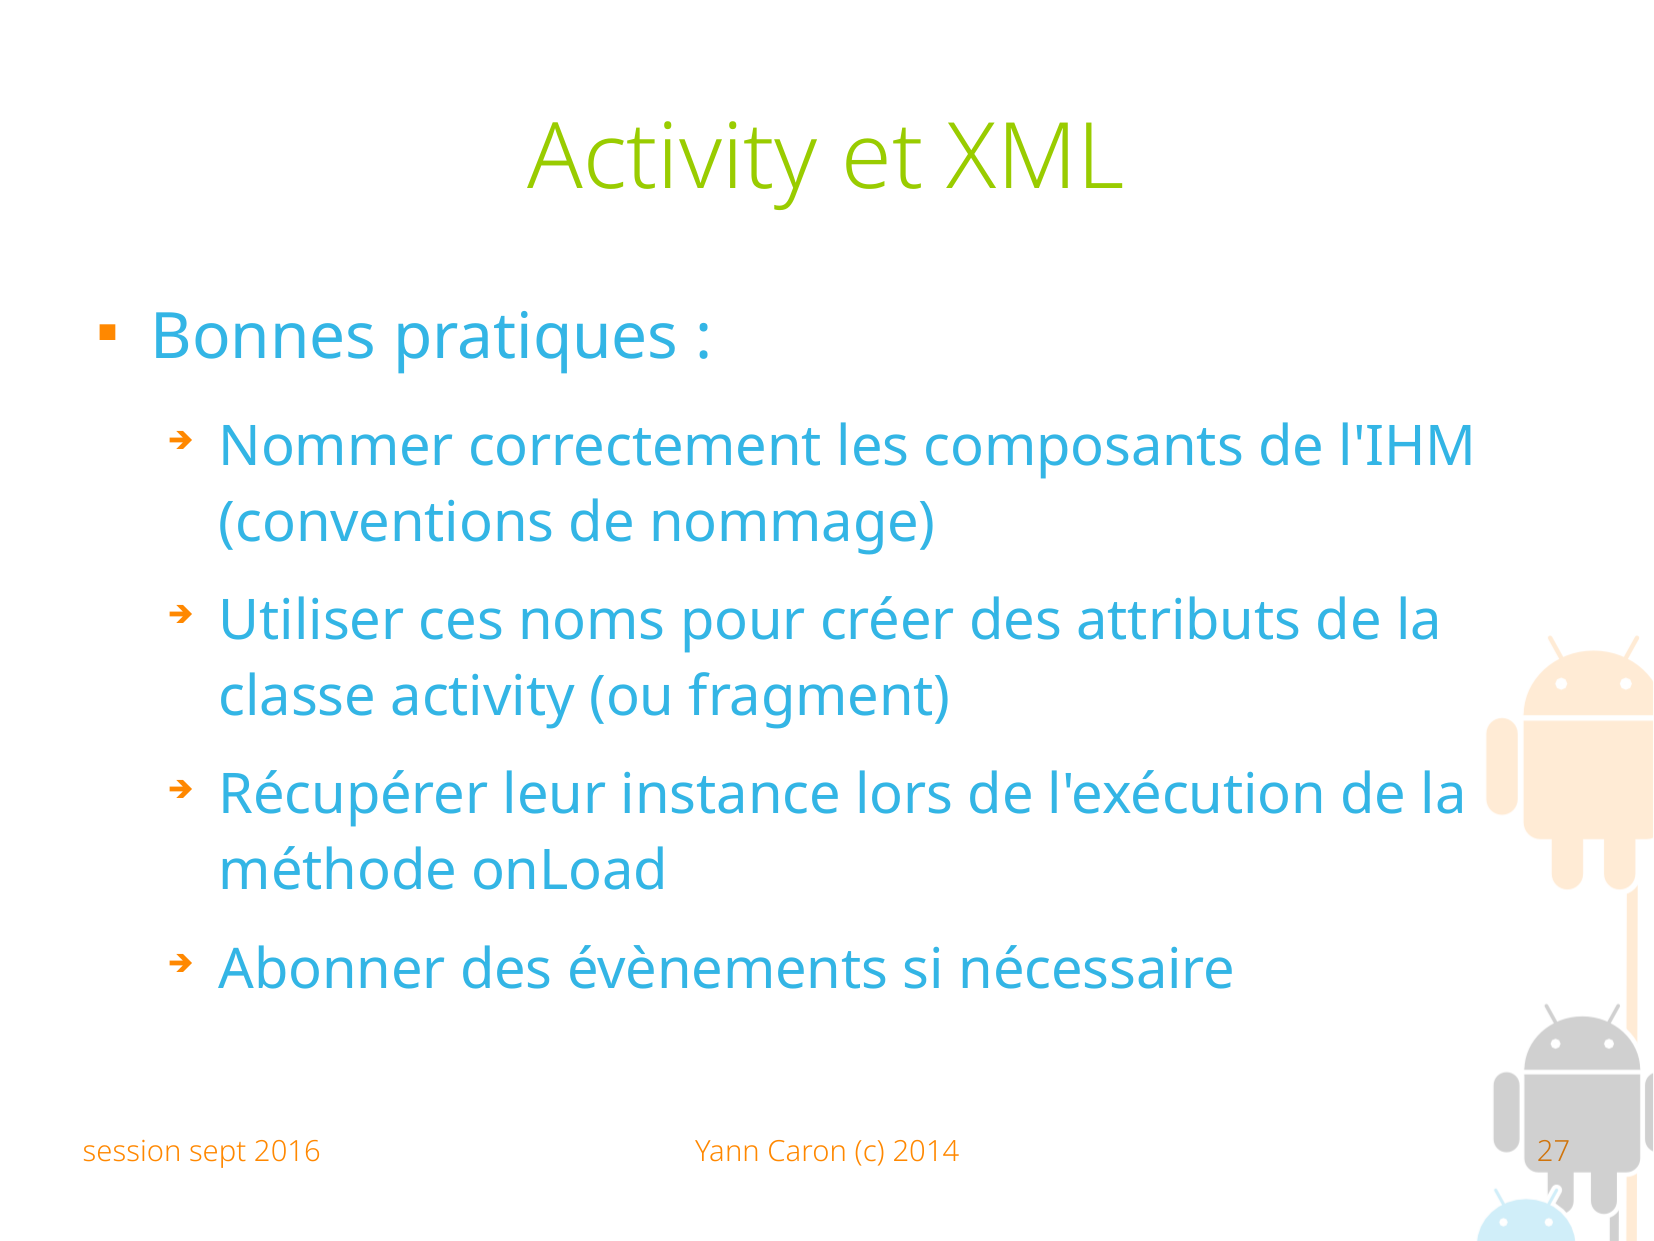

# Activity et XML
Bonnes pratiques :
Nommer correctement les composants de l'IHM (conventions de nommage)
Utiliser ces noms pour créer des attributs de la classe activity (ou fragment)
Récupérer leur instance lors de l'exécution de la méthode onLoad
Abonner des évènements si nécessaire
session sept 2016
Yann Caron (c) 2014
27